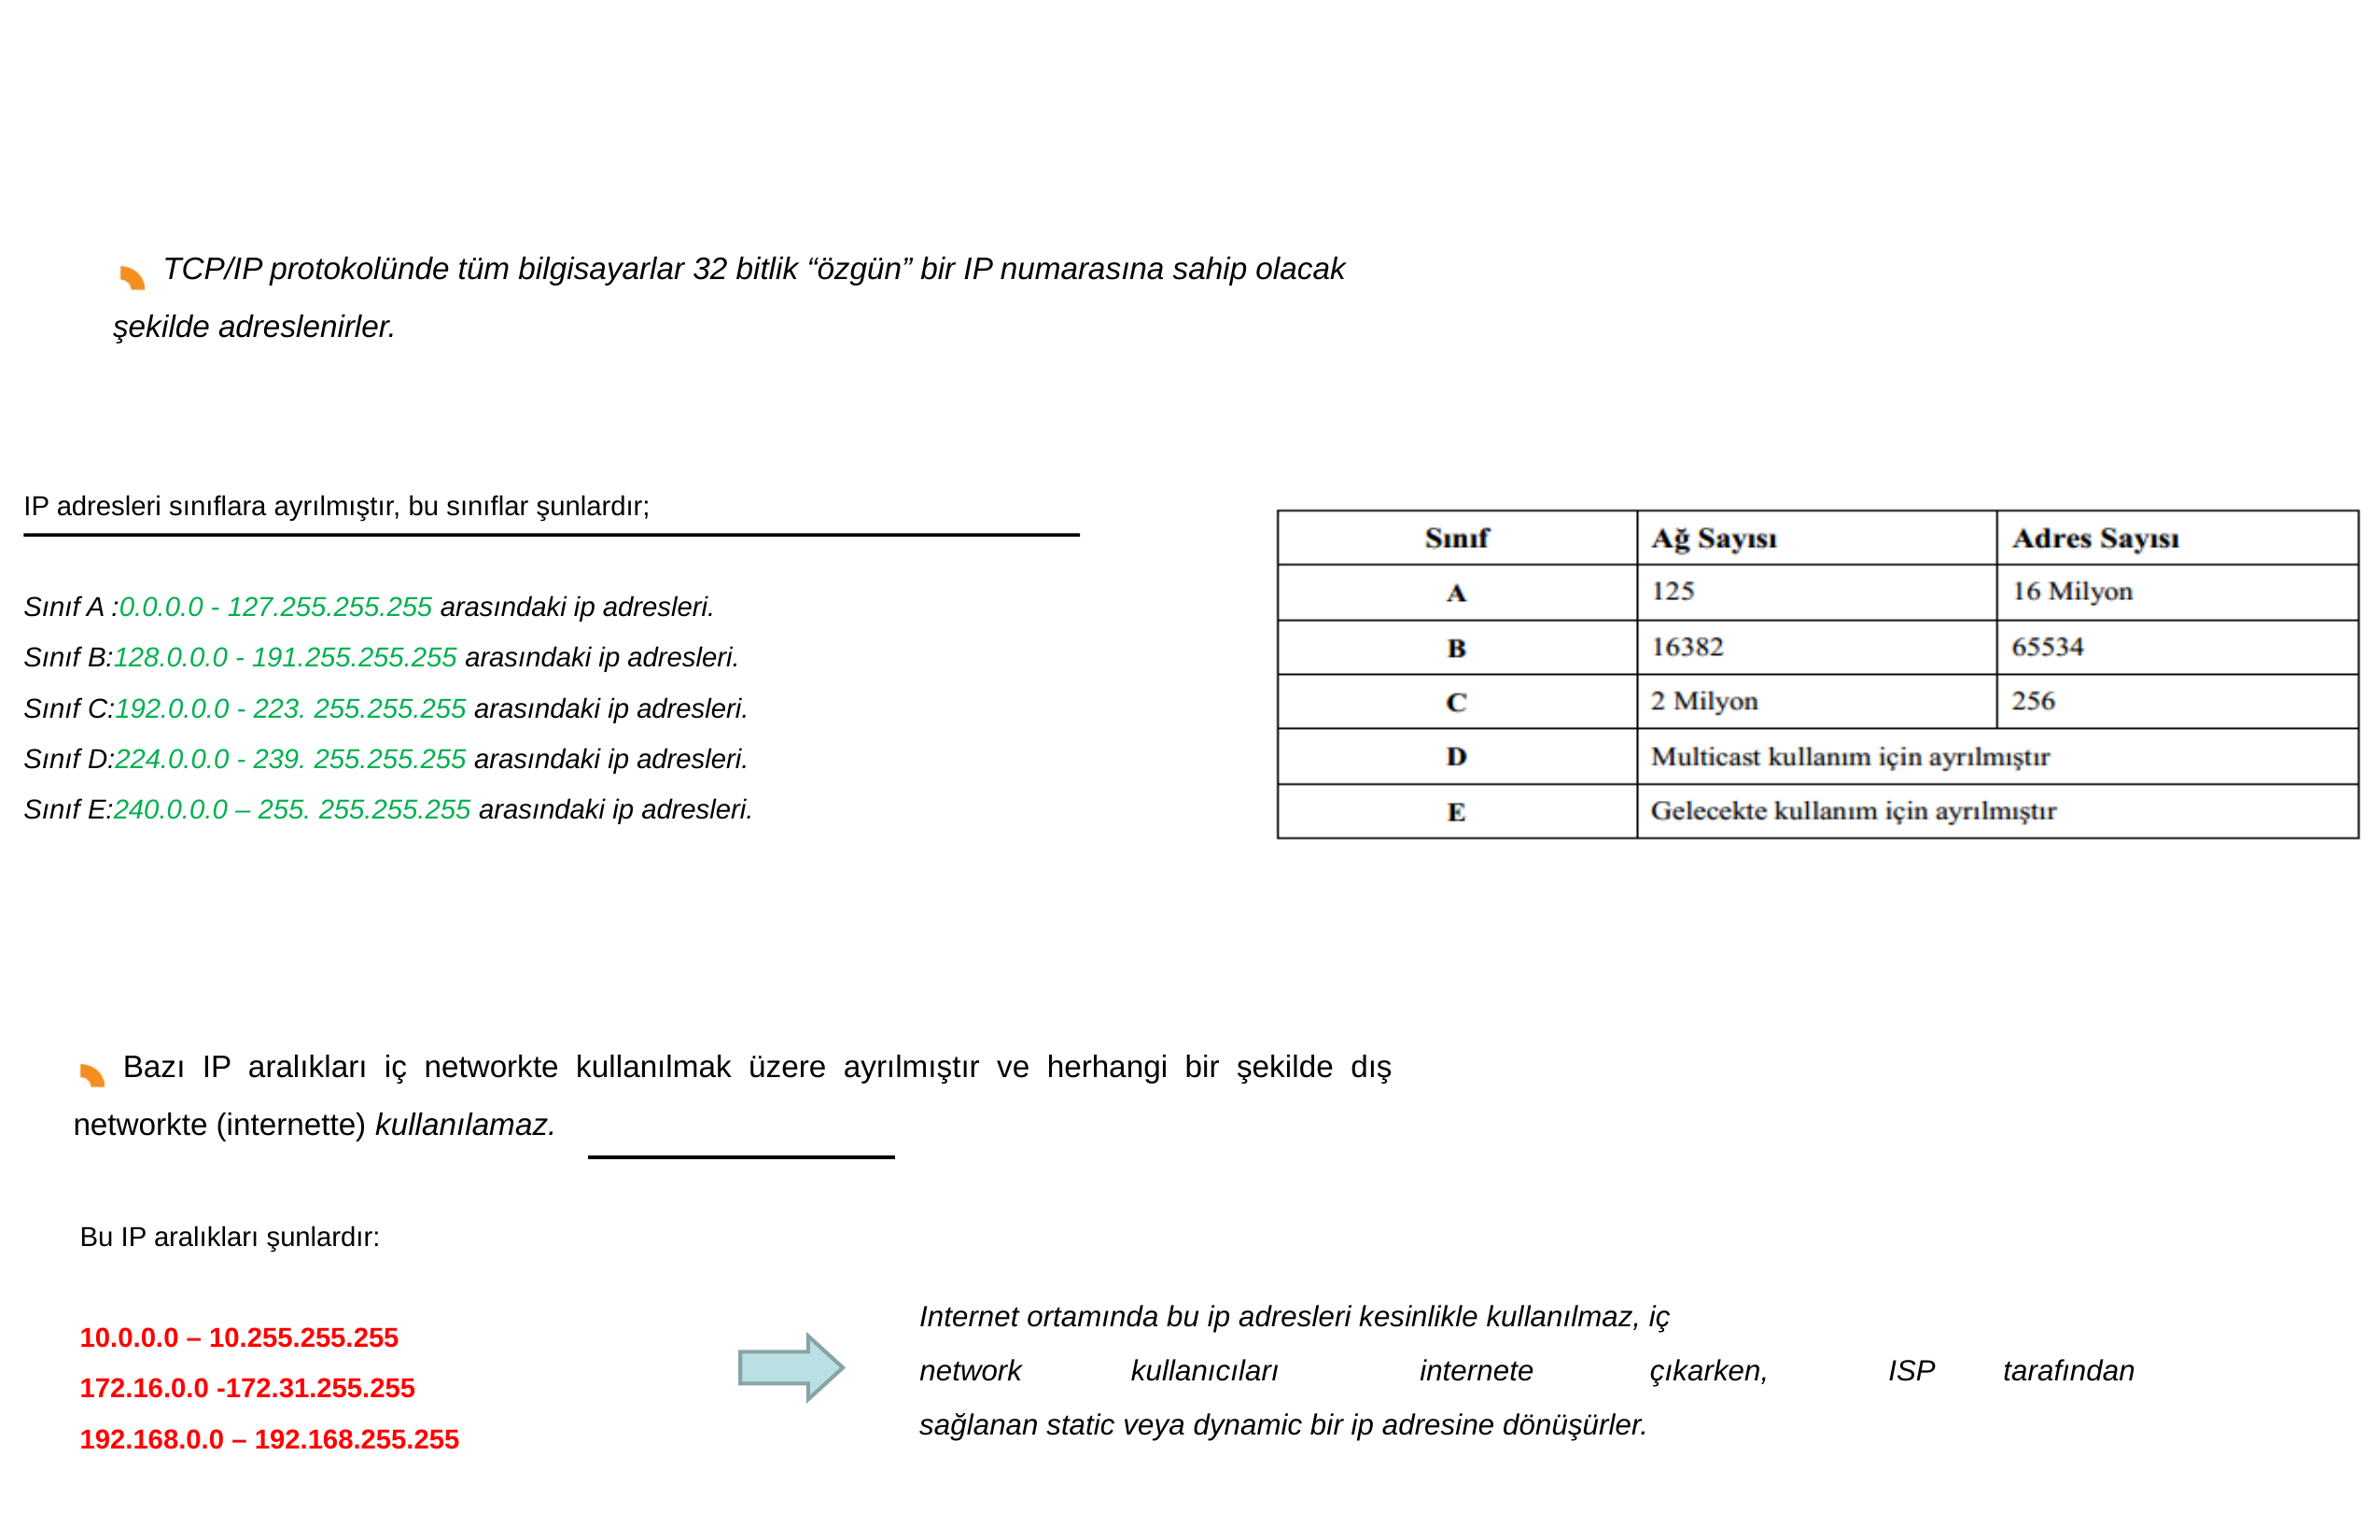

TCP/IP protokolünde tüm bilgisayarlar 32 bitlik “özgün” bir IP numarasına sahip olacak
şekilde adreslenirler.
IP adresleri sınıflara ayrılmıştır, bu sınıflar şunlardır;
Sınıf A :0.0.0.0 - 127.255.255.255 arasındaki ip adresleri.
Sınıf B:128.0.0.0 - 191.255.255.255 arasındaki ip adresleri.
Sınıf C:192.0.0.0 - 223. 255.255.255 arasındaki ip adresleri.
Sınıf D:224.0.0.0 - 239. 255.255.255 arasındaki ip adresleri.
Sınıf E:240.0.0.0 – 255. 255.255.255 arasındaki ip adresleri.
 Bazı IP aralıkları iç networkte kullanılmak üzere ayrılmıştır ve herhangi bir şekilde dış
networkte (internette) kullanılamaz.
Bu IP aralıkları şunlardır:
Internet ortamında bu ip adresleri kesinlikle kullanılmaz, iç
10.0.0.0 – 10.255.255.255
network
kullanıcıları
internete
çıkarken,
ISP
tarafından
172.16.0.0 -172.31.255.255
sağlanan static veya dynamic bir ip adresine dönüşürler.
192.168.0.0 – 192.168.255.255